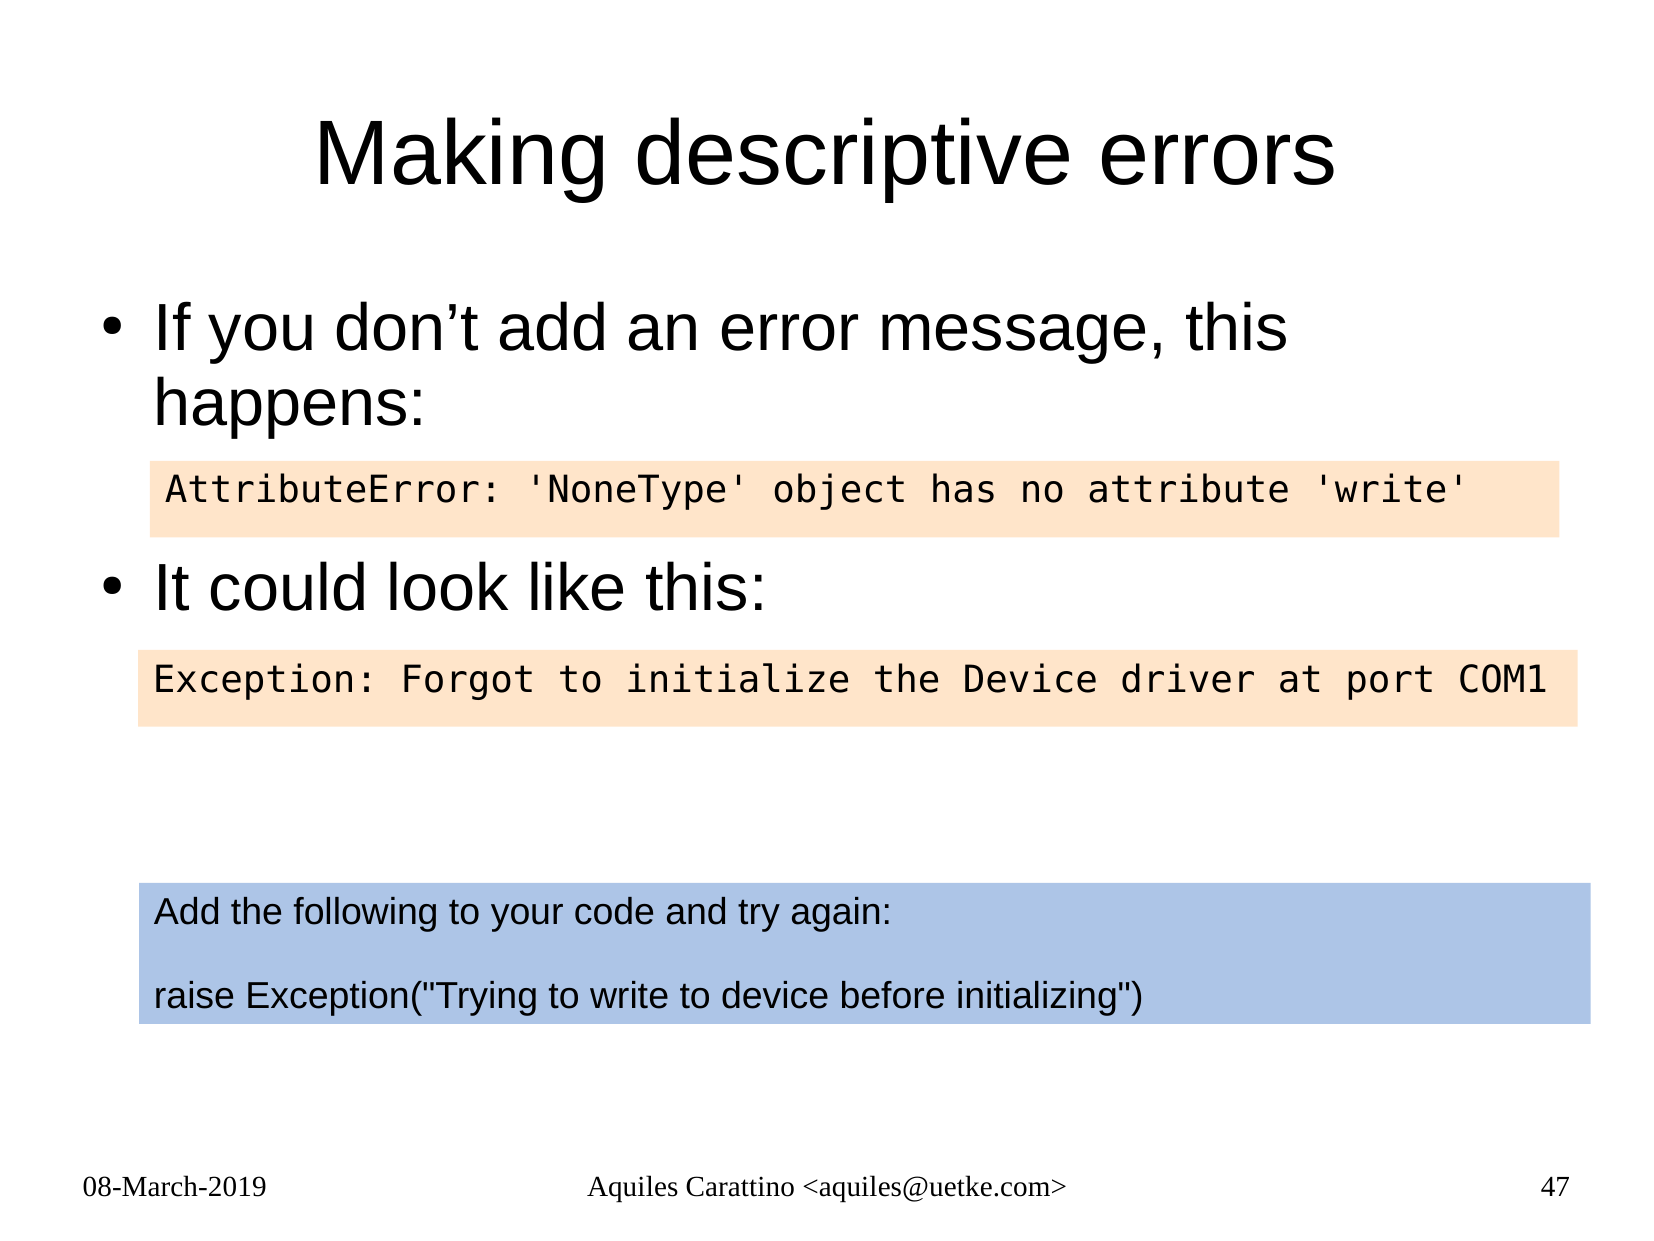

# Making descriptive errors
If you don’t add an error message, this happens:
AttributeError: 'NoneType' object has no attribute 'write'
It could look like this:
Exception: Forgot to initialize the Device driver at port COM1
Add the following to your code and try again:
raise Exception("Trying to write to device before initializing")
08-March-2019
Aquiles Carattino <aquiles@uetke.com>
47